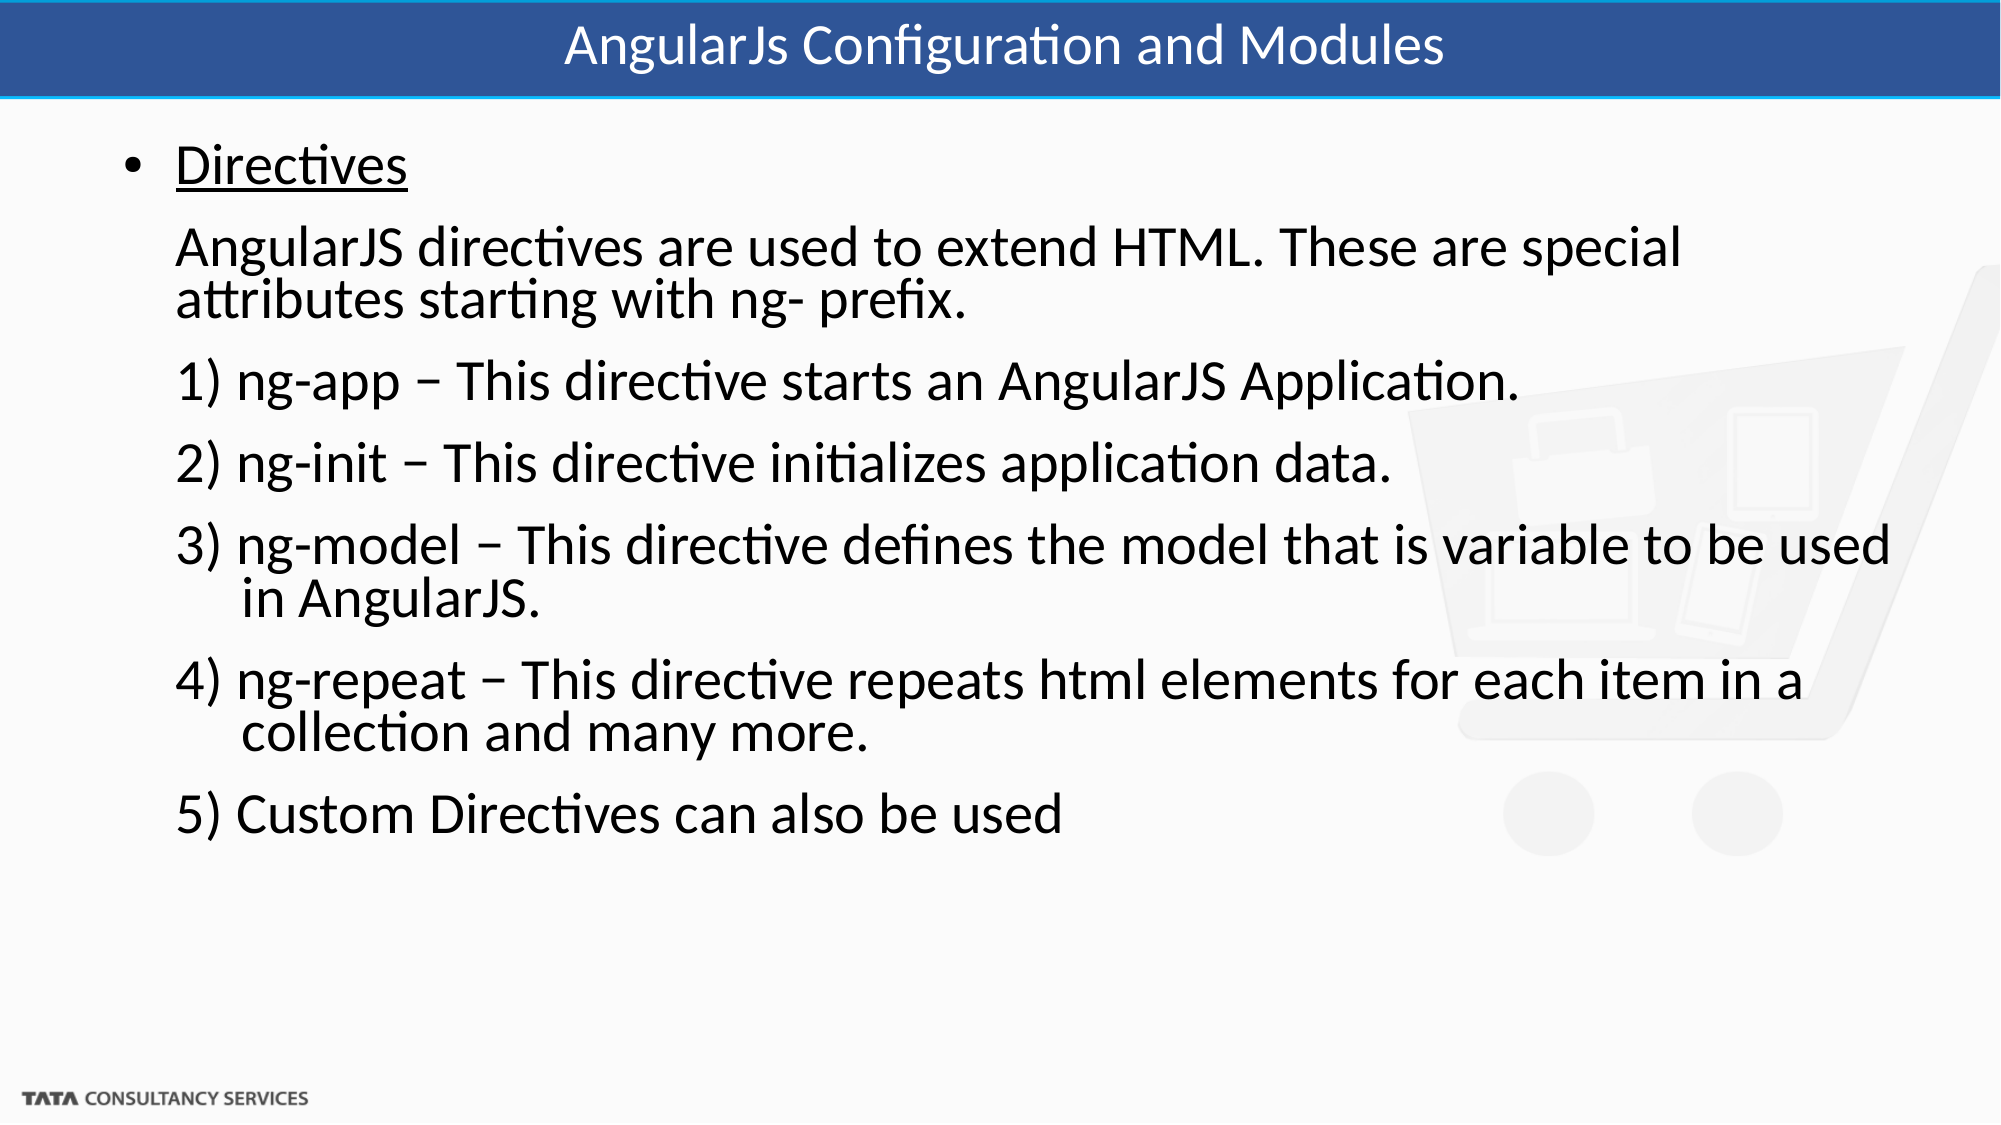

# AngularJs Configuration and Modules
Directives
AngularJS directives are used to extend HTML. These are special attributes starting with ng- prefix.
1) ng-app − This directive starts an AngularJS Application.
2) ng-init − This directive initializes application data.
3) ng-model − This directive defines the model that is variable to be used in AngularJS.
4) ng-repeat − This directive repeats html elements for each item in a collection and many more.
5) Custom Directives can also be used